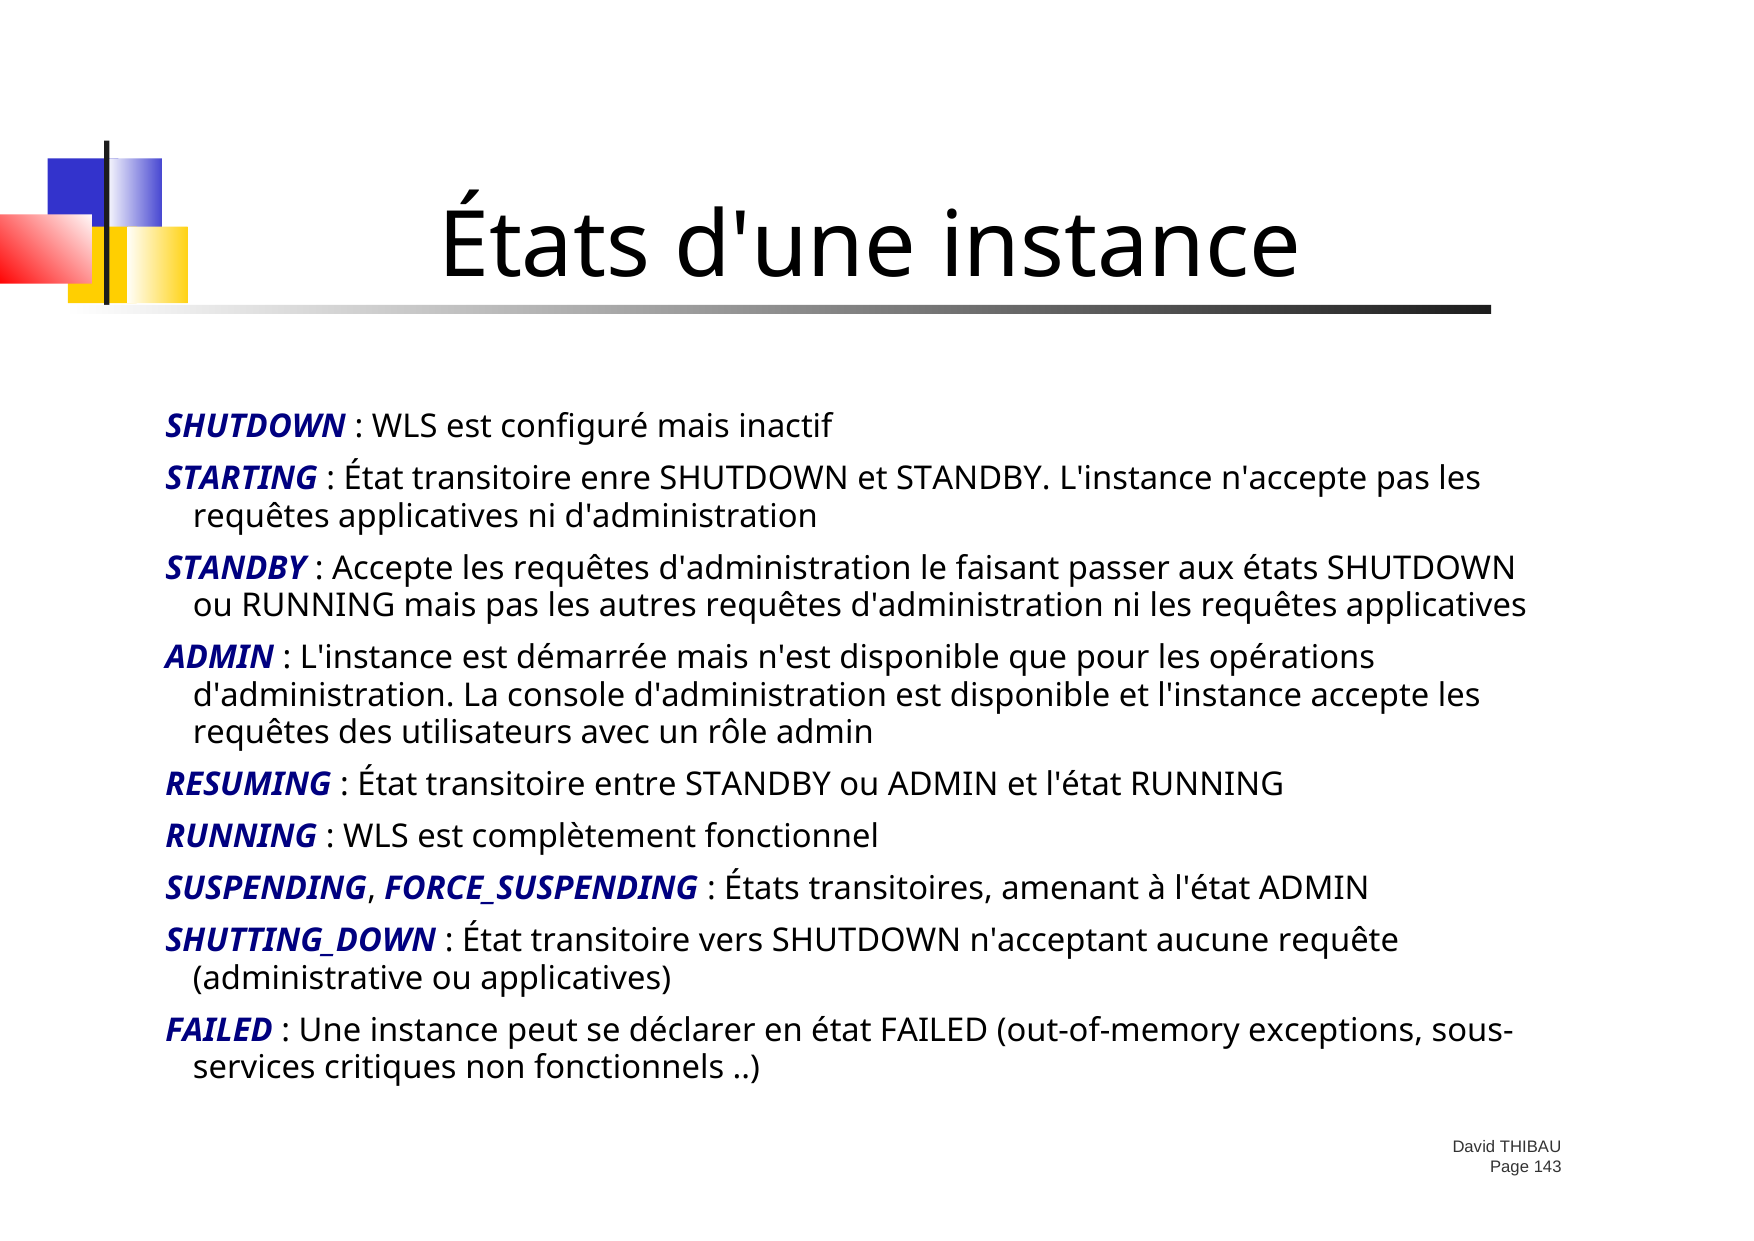

# États d'une instance
SHUTDOWN : WLS est configuré mais inactif
STARTING : État transitoire enre SHUTDOWN et STANDBY. L'instance n'accepte pas les requêtes applicatives ni d'administration
STANDBY : Accepte les requêtes d'administration le faisant passer aux états SHUTDOWN ou RUNNING mais pas les autres requêtes d'administration ni les requêtes applicatives
ADMIN : L'instance est démarrée mais n'est disponible que pour les opérations d'administration. La console d'administration est disponible et l'instance accepte les requêtes des utilisateurs avec un rôle admin
RESUMING : État transitoire entre STANDBY ou ADMIN et l'état RUNNING
RUNNING : WLS est complètement fonctionnel
SUSPENDING, FORCE_SUSPENDING : États transitoires, amenant à l'état ADMIN
SHUTTING_DOWN : État transitoire vers SHUTDOWN n'acceptant aucune requête (administrative ou applicatives)
FAILED : Une instance peut se déclarer en état FAILED (out-of-memory exceptions, sous-services critiques non fonctionnels ..)